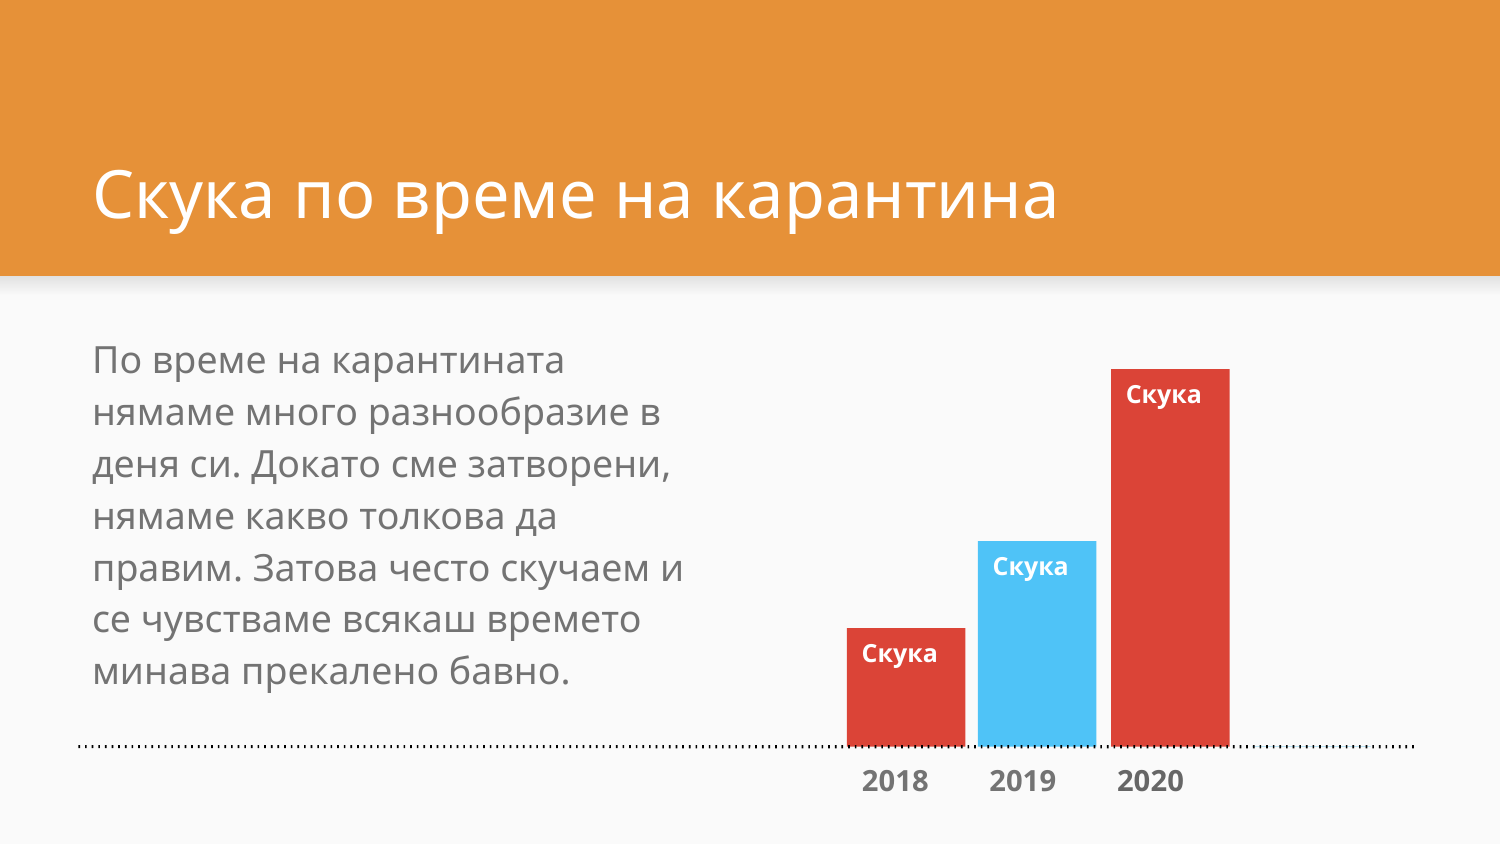

Скука по време на карантина
По време на карантината нямаме много разнообразие в деня си. Докато сме затворени, нямаме какво толкова да правим. Затова често скучаем и се чувстваме всякаш времето минава прекалено бавно.
Скука
Скука
Скука
| 2018 | 2019 | 2020 |
| --- | --- | --- |